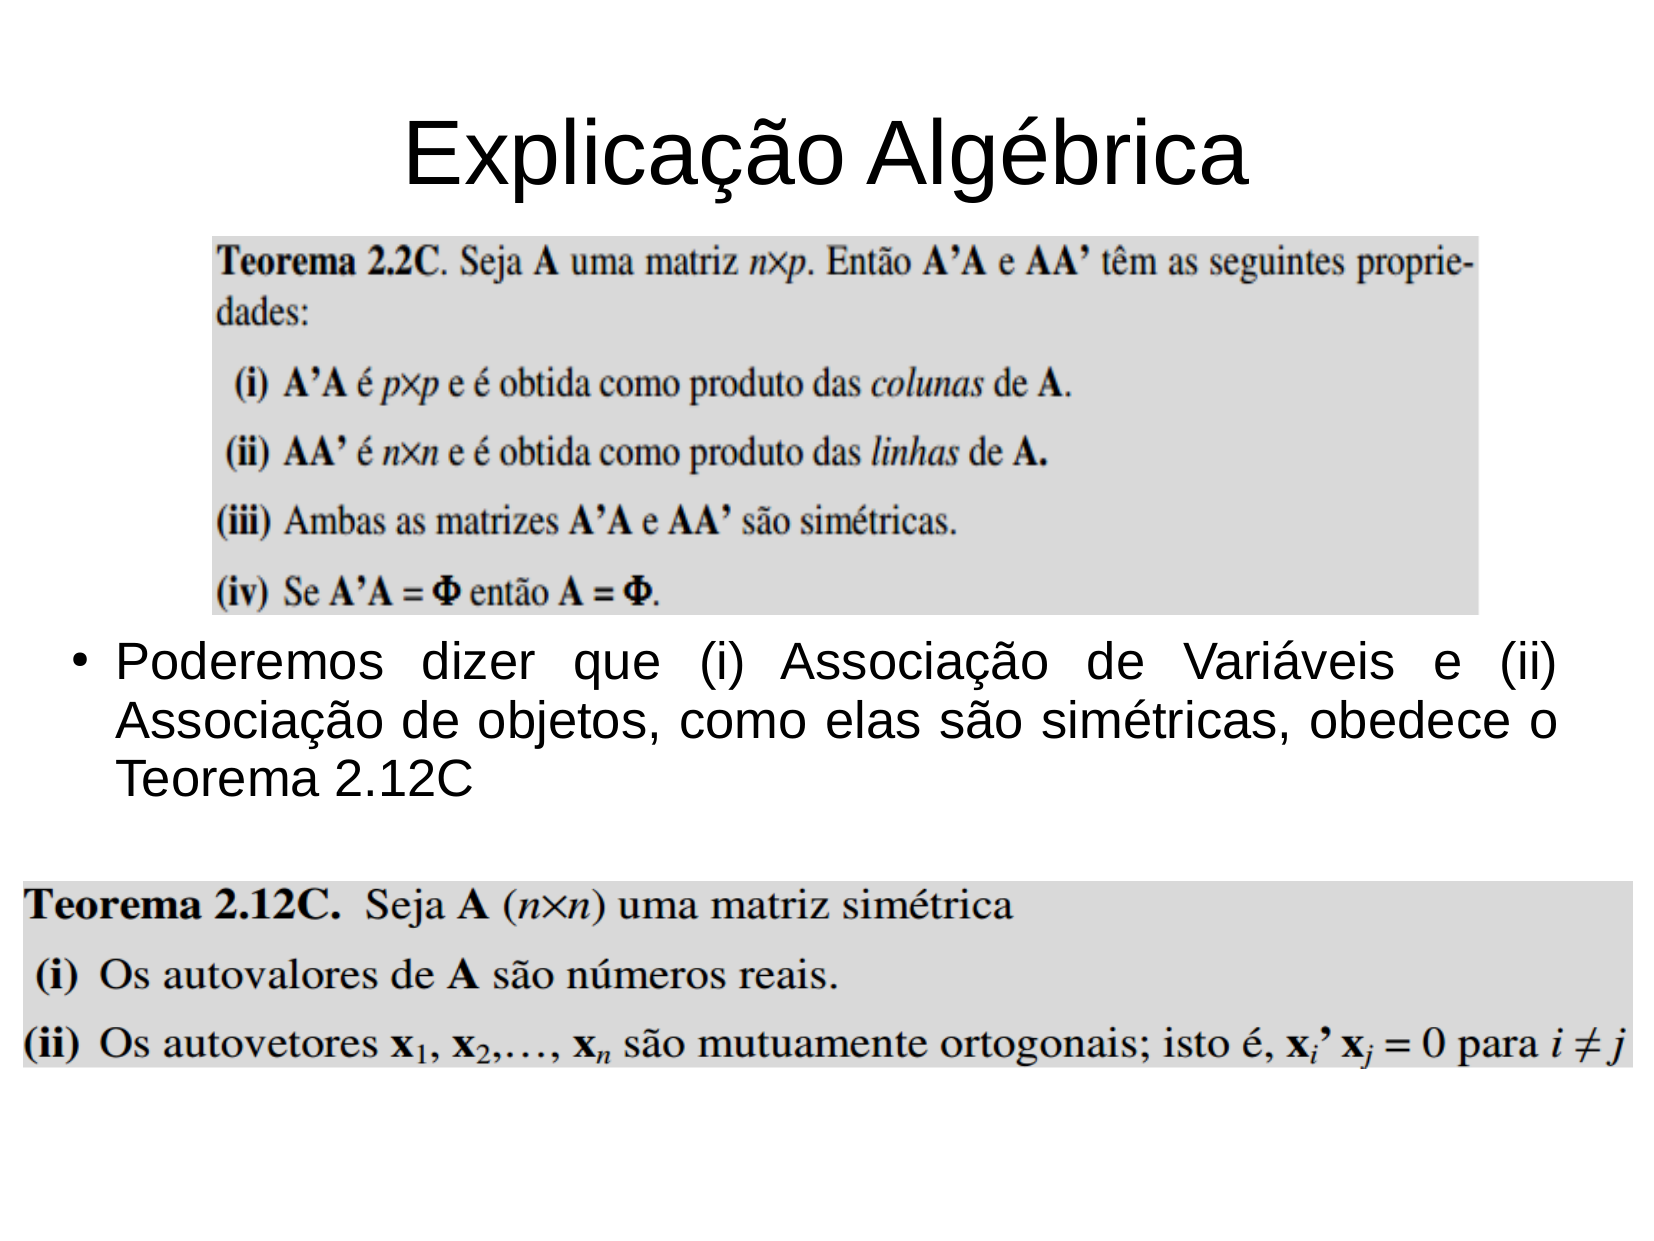

# Explicação Algébrica
Poderemos dizer que (i) Associação de Variáveis e (ii) Associação de objetos, como elas são simétricas, obedece o Teorema 2.12C